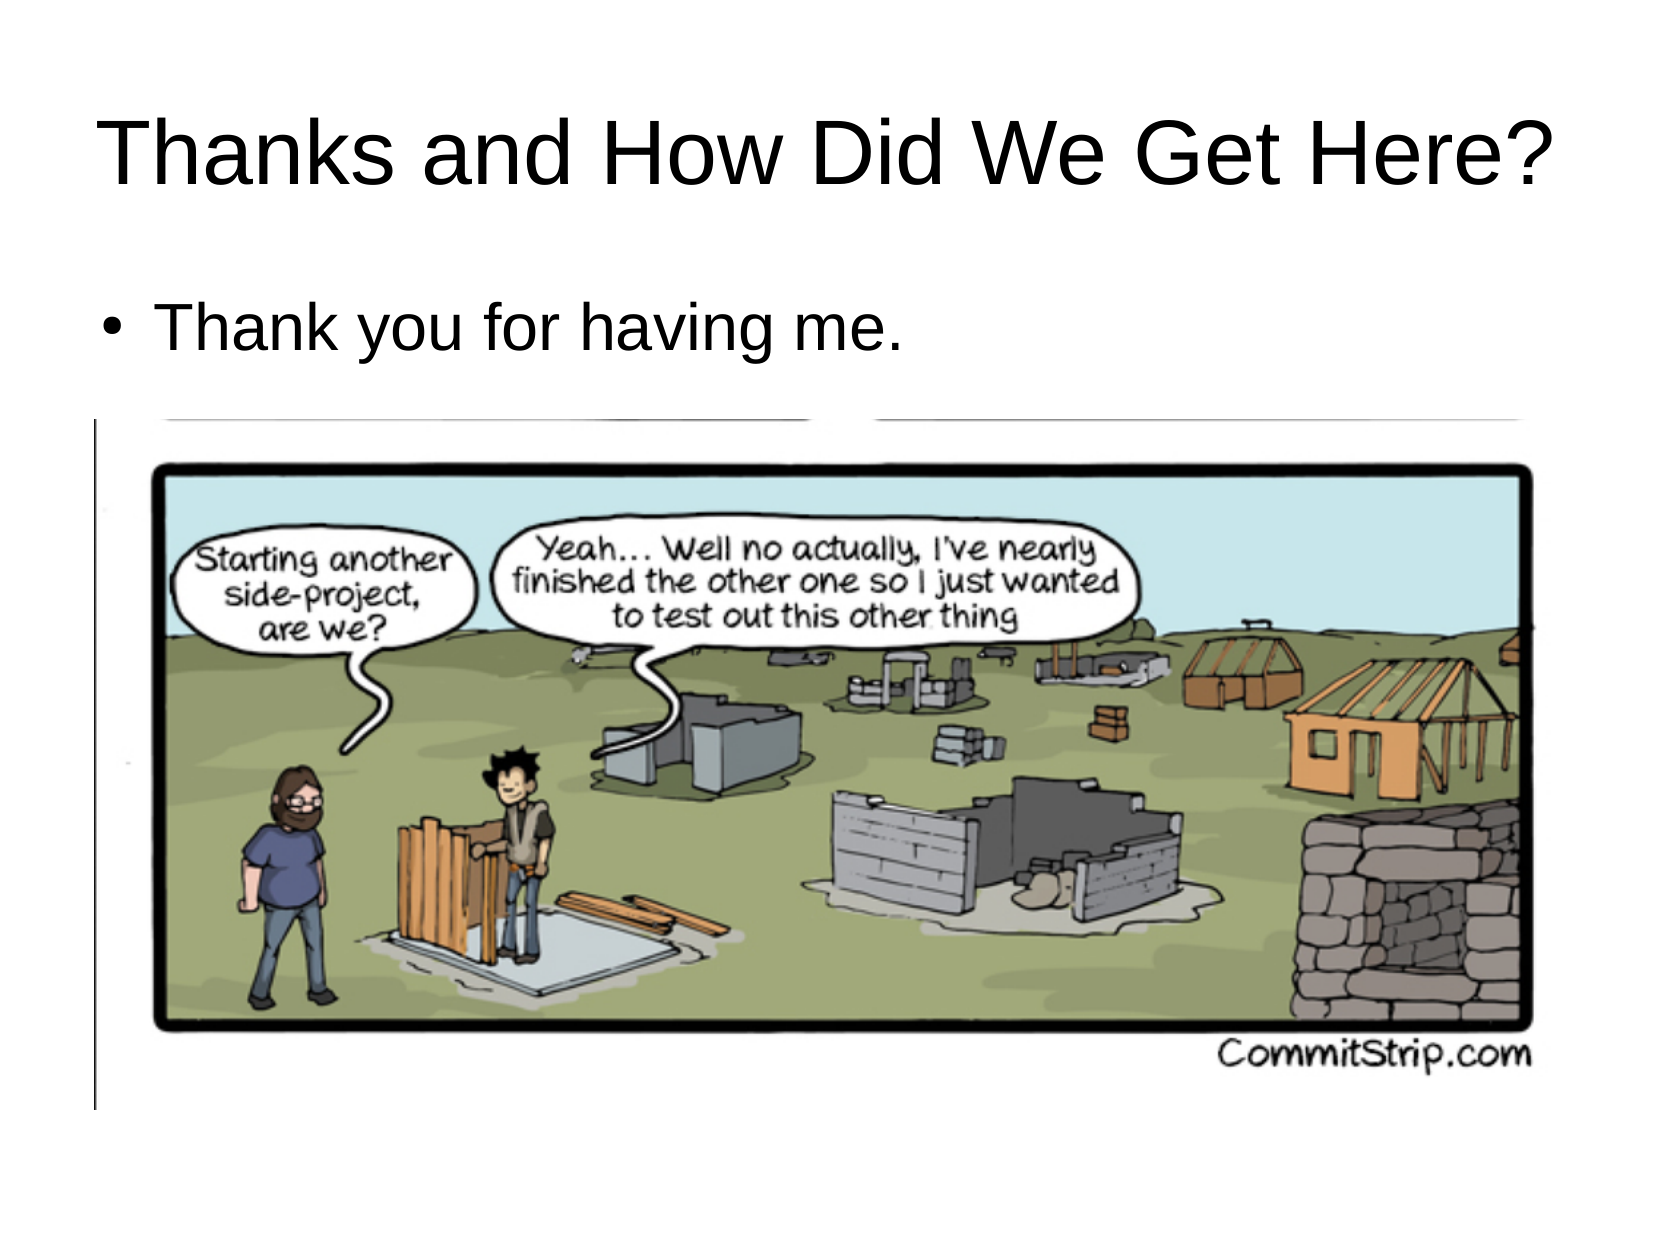

# Thanks and How Did We Get Here?
Thank you for having me.